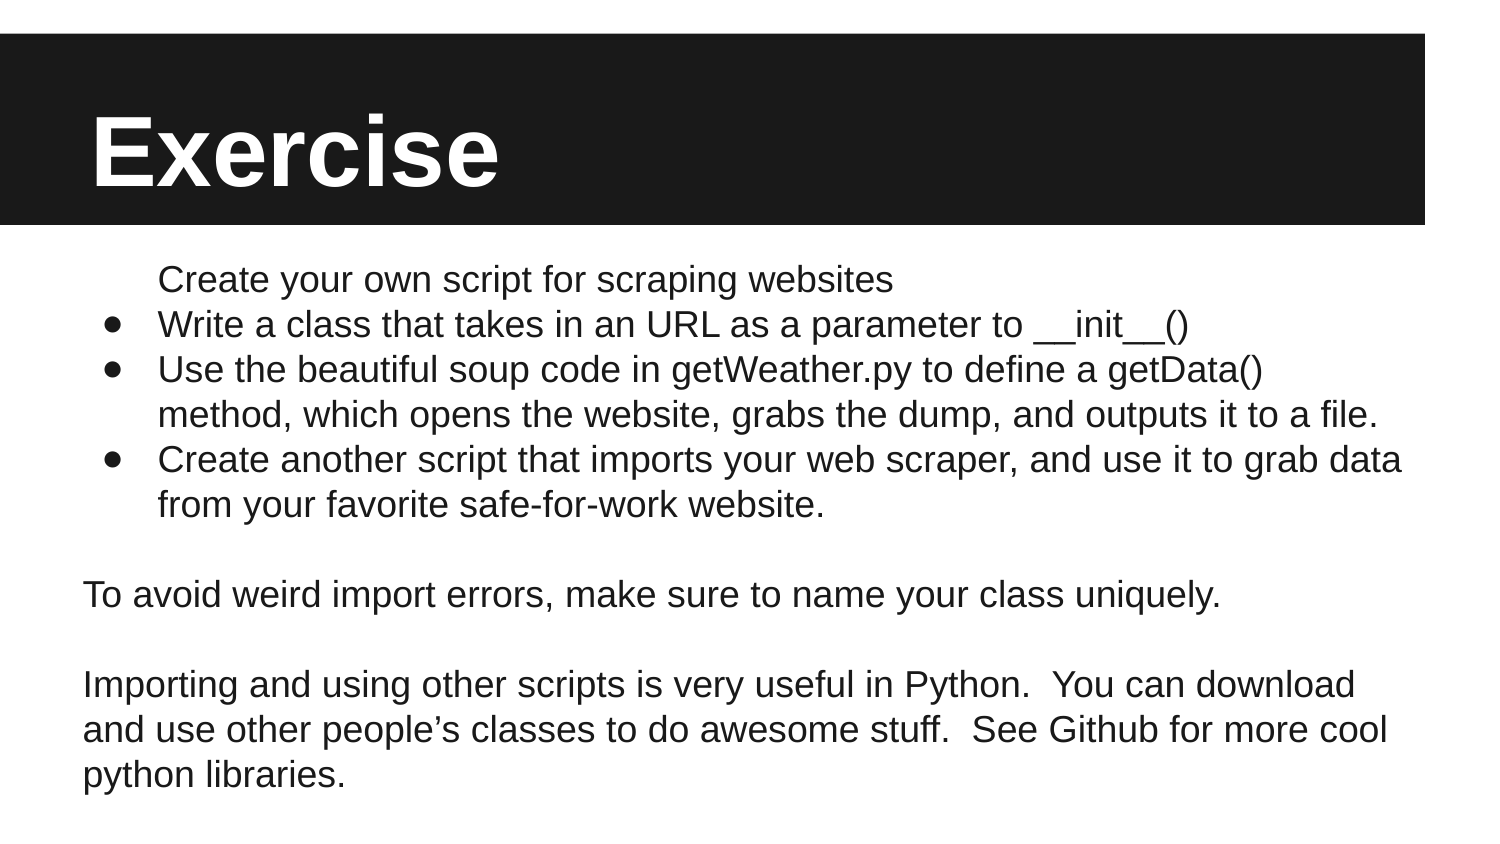

# Exercise
Create your own script for scraping websites
Write a class that takes in an URL as a parameter to __init__()
Use the beautiful soup code in getWeather.py to define a getData() method, which opens the website, grabs the dump, and outputs it to a file.
Create another script that imports your web scraper, and use it to grab data from your favorite safe-for-work website.
To avoid weird import errors, make sure to name your class uniquely.
Importing and using other scripts is very useful in Python. You can download and use other people’s classes to do awesome stuff. See Github for more cool python libraries.